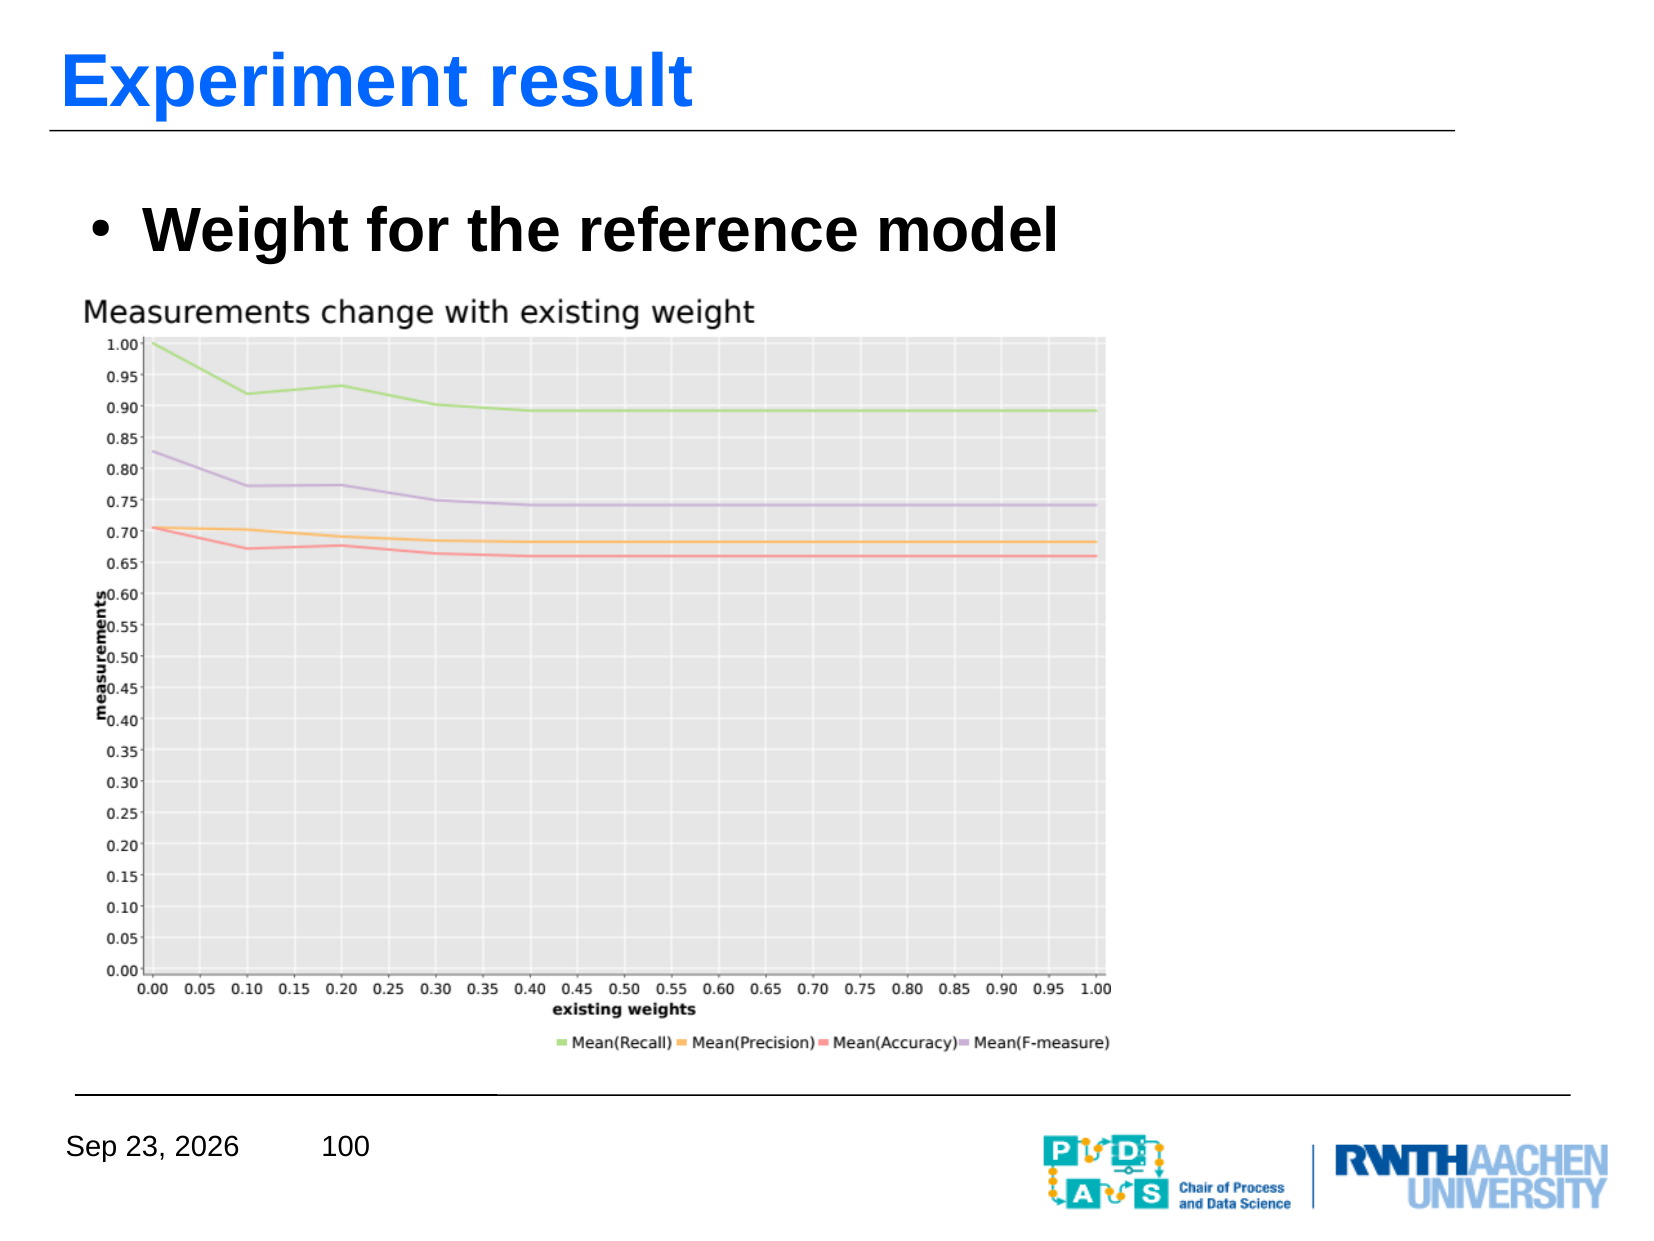

# Experiment result
Weight for the reference model